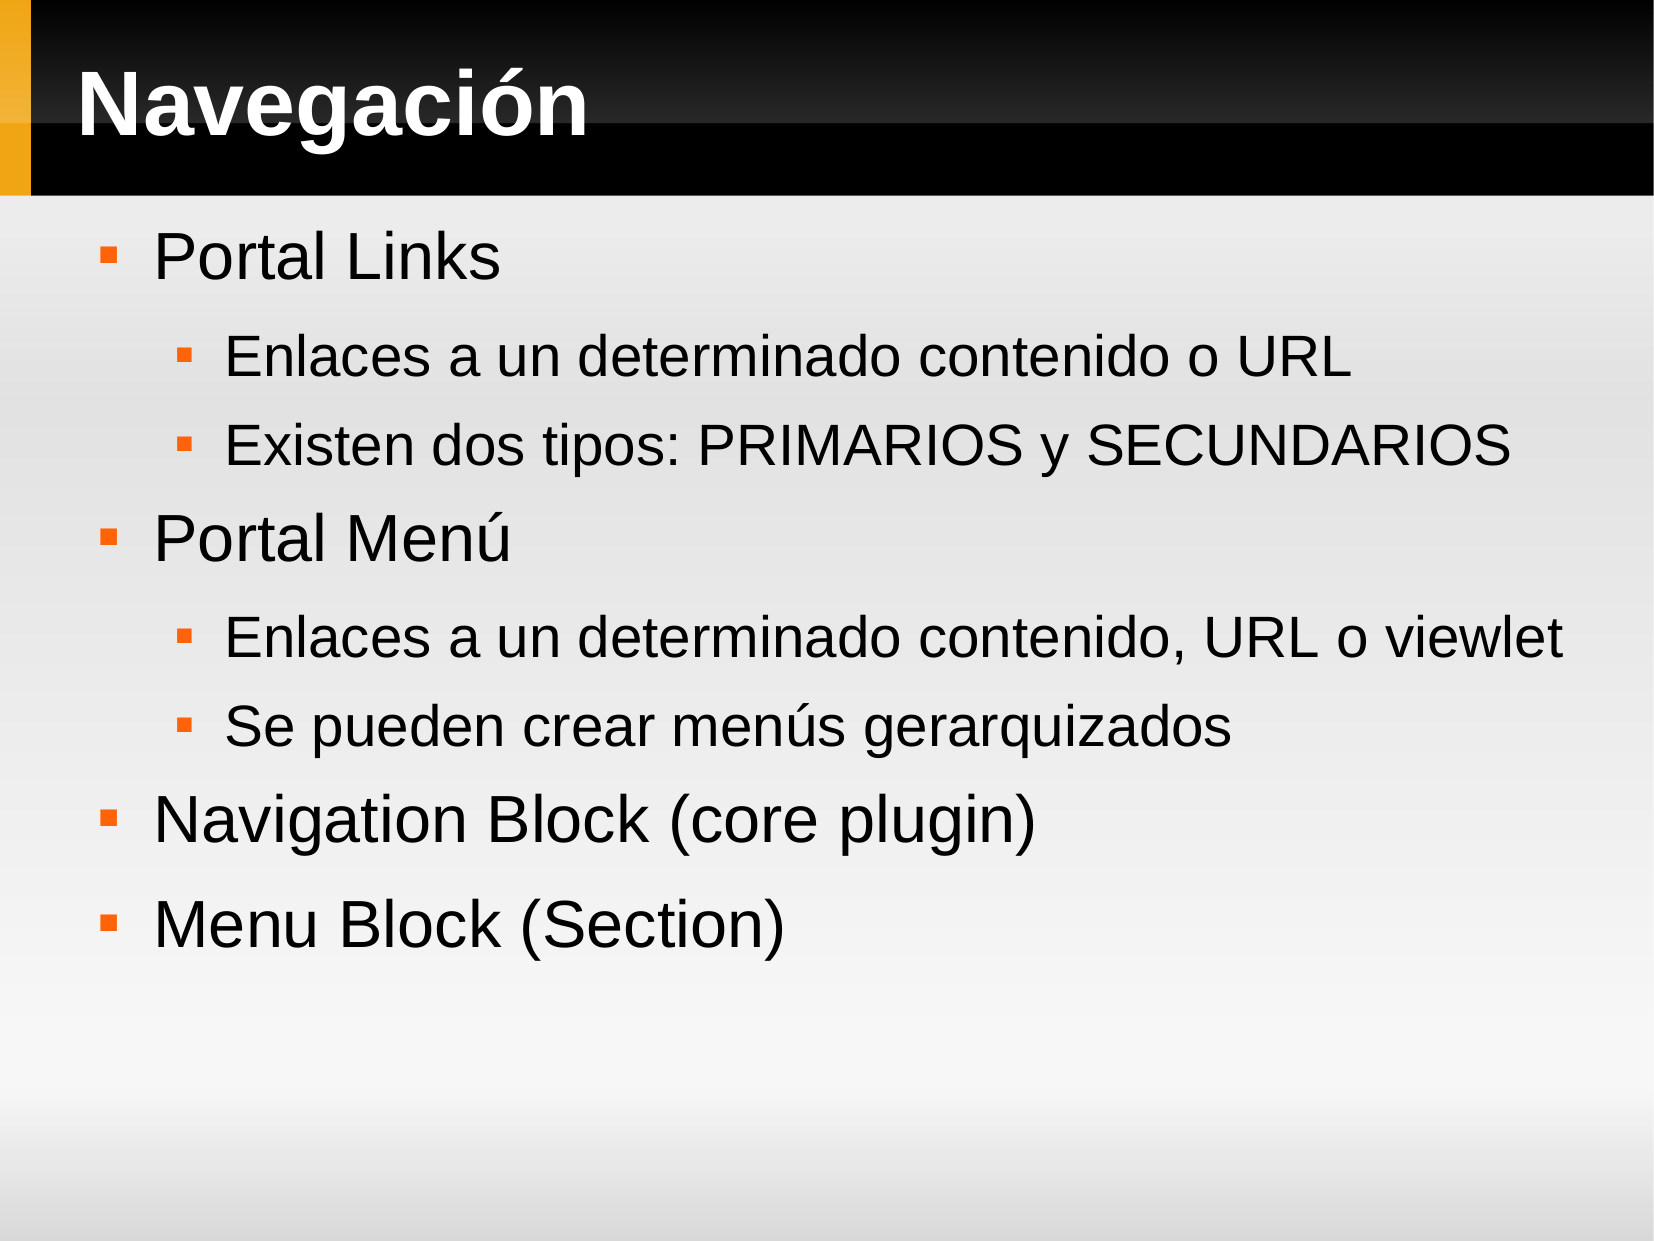

# Navegación
Portal Links
Enlaces a un determinado contenido o URL
Existen dos tipos: PRIMARIOS y SECUNDARIOS
Portal Menú
Enlaces a un determinado contenido, URL o viewlet
Se pueden crear menús gerarquizados
Navigation Block (core plugin)
Menu Block (Section)